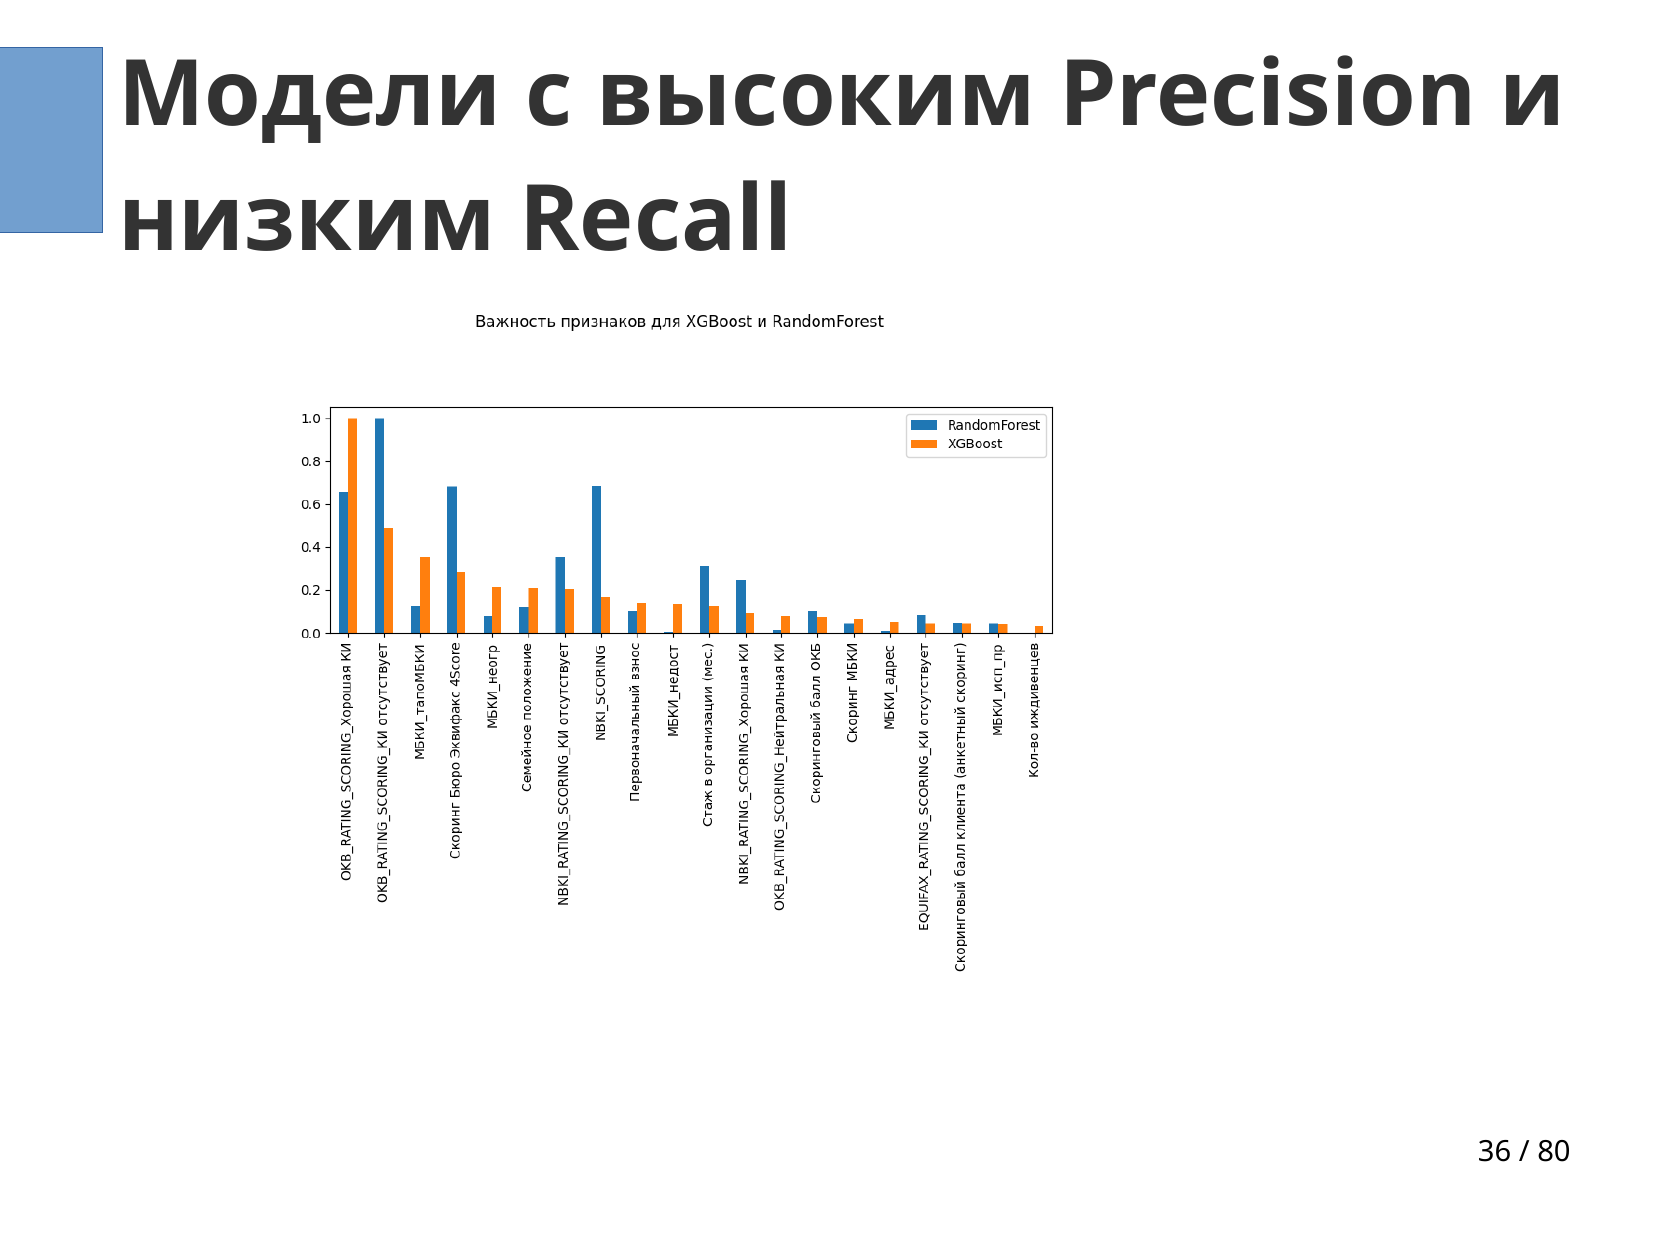

# Модели с высоким Precision и низким Recall
36